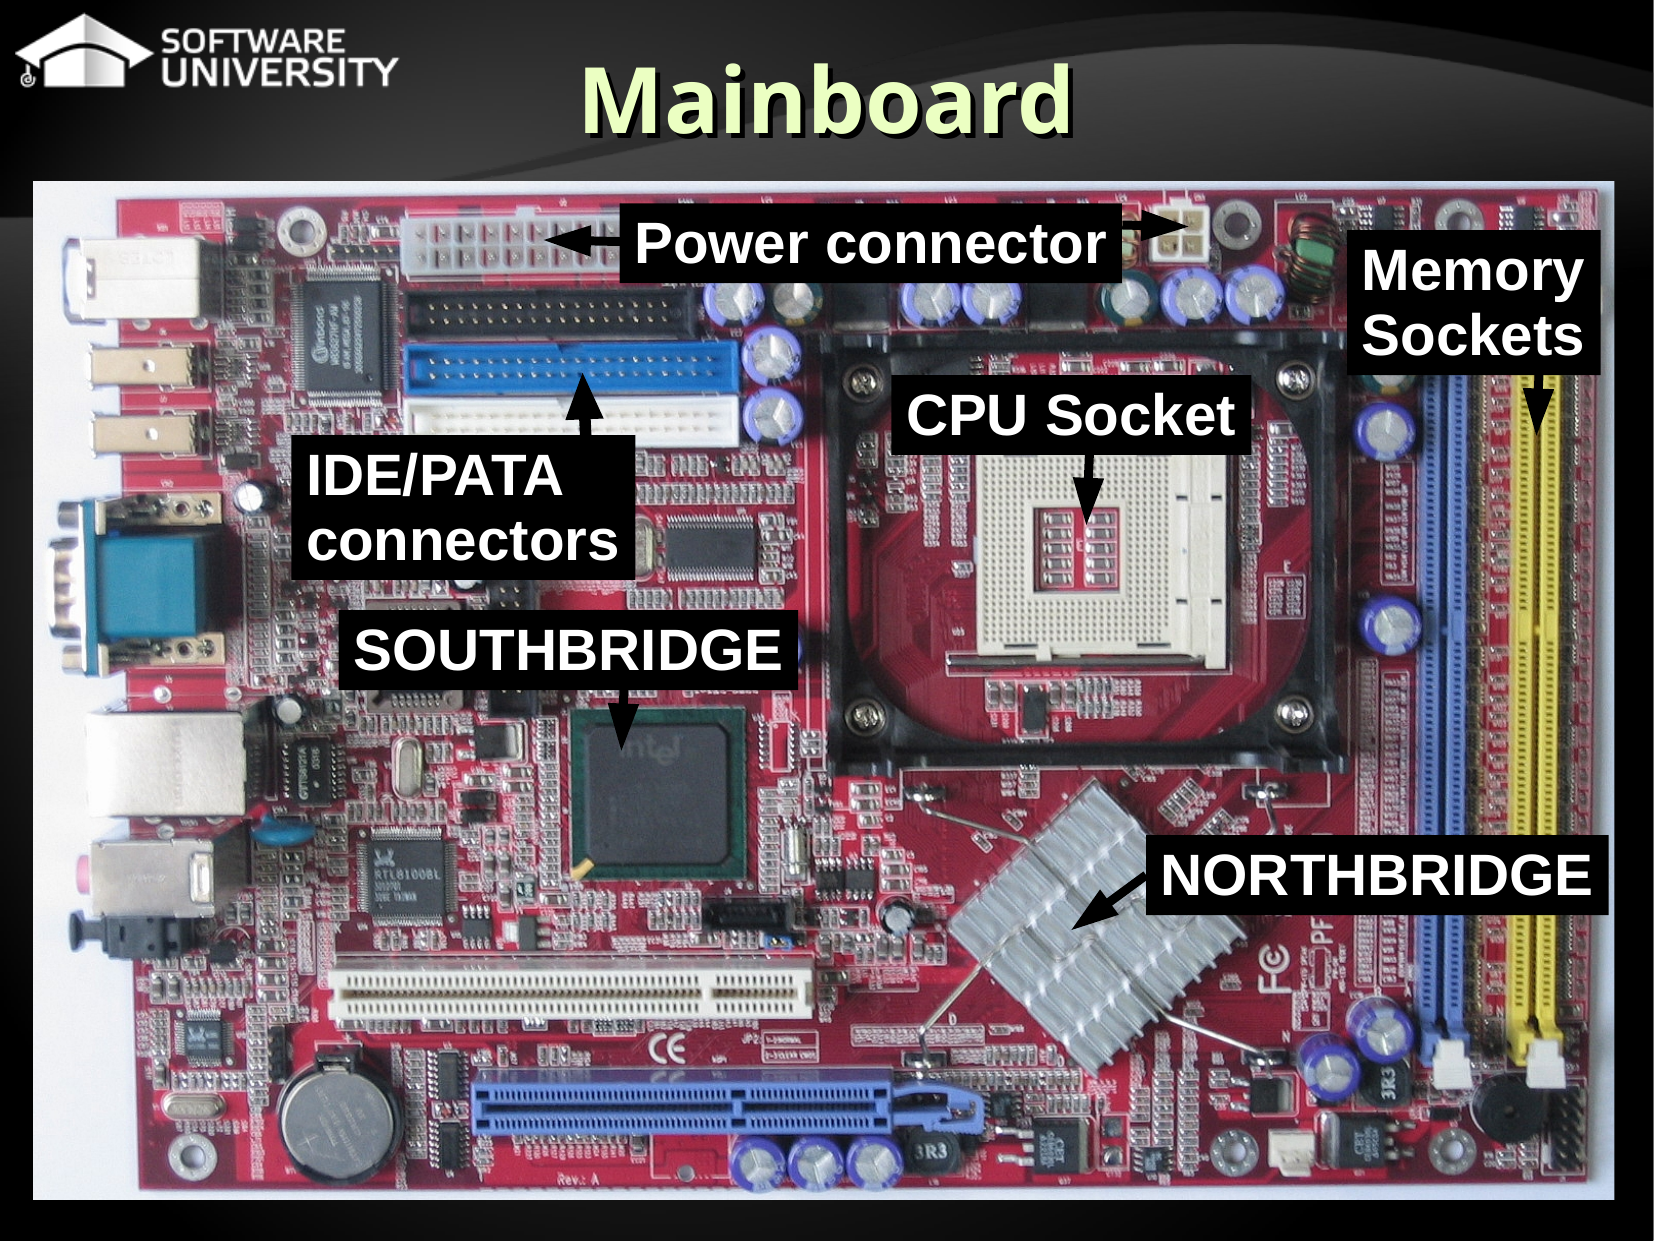

# Mainboard
Power connector
Memory
Sockets
CPU Socket
IDE/PATA
connectors
SOUTHBRIDGE
NORTHBRIDGE